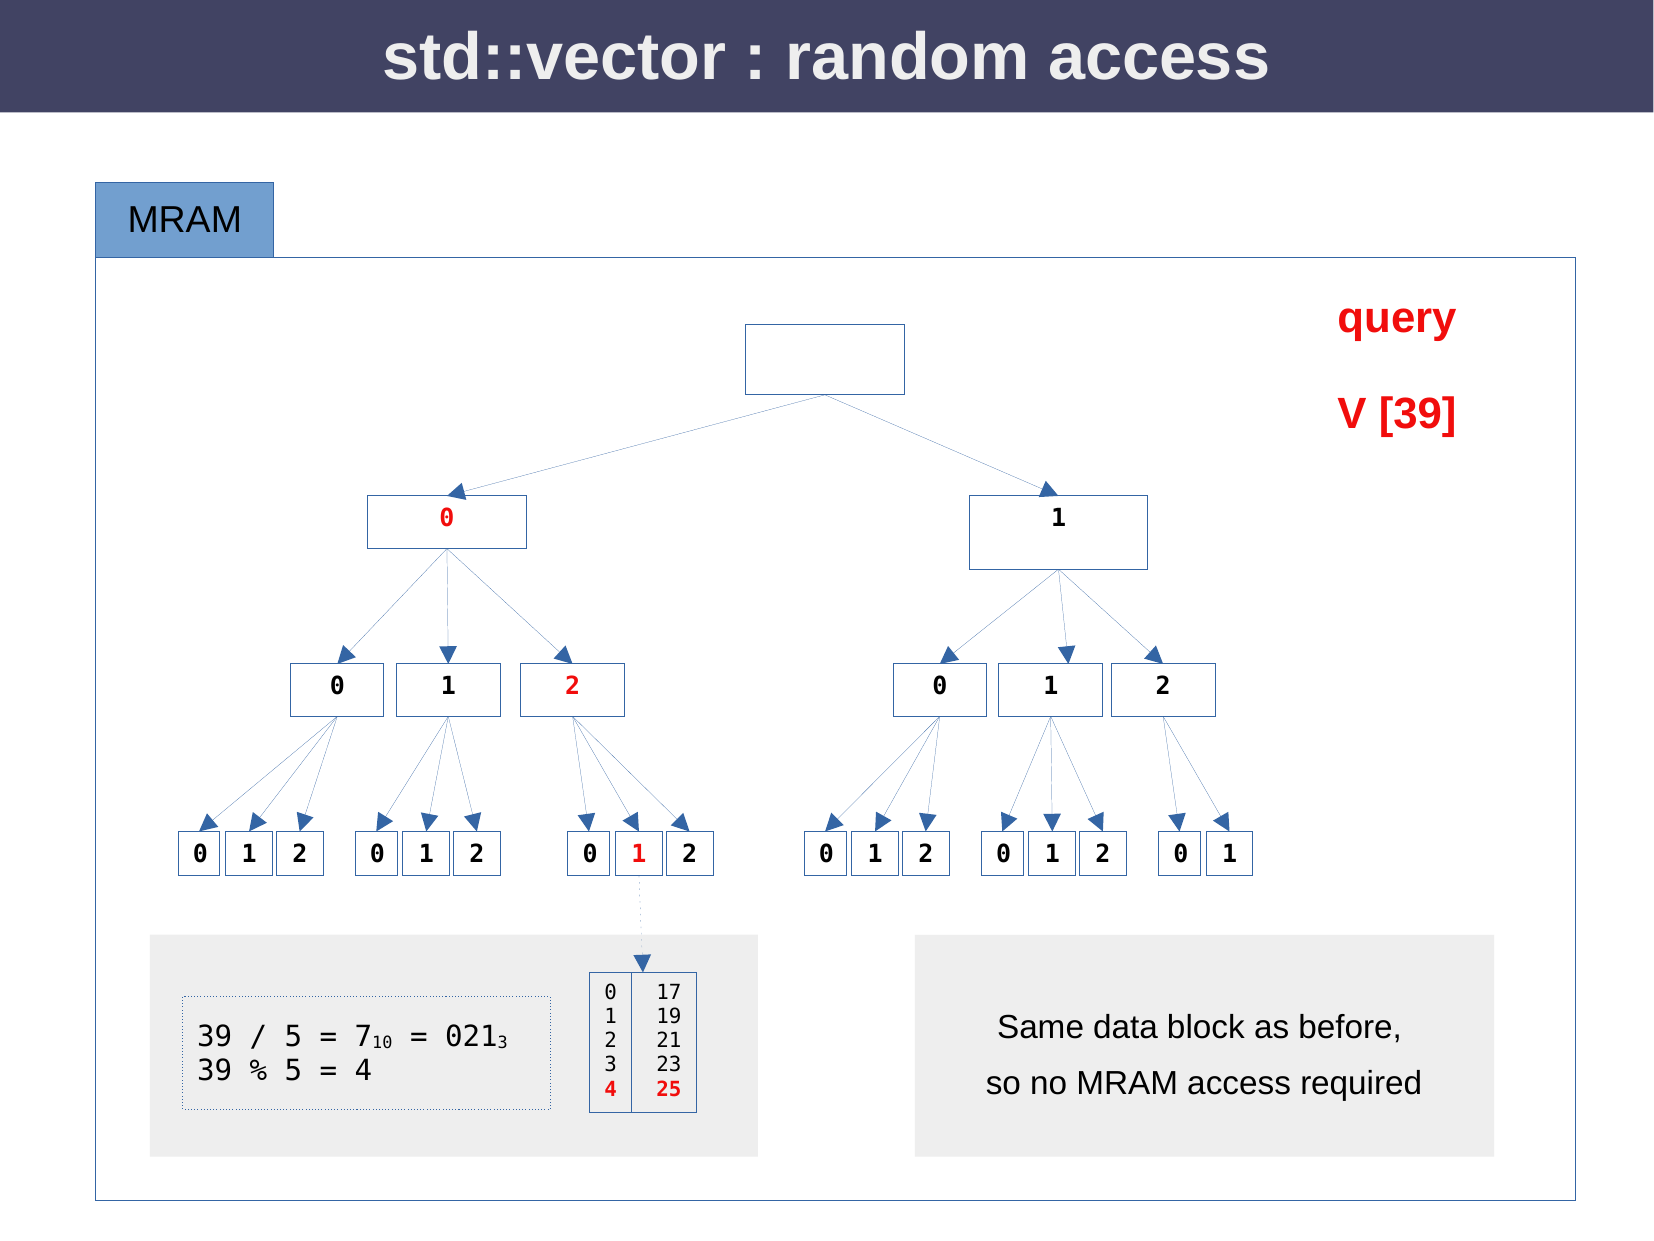

std::vector : random access
MRAM
query
V [39]
0
1
0
1
2
0
1
2
0
1
2
0
1
2
0
1
2
0
1
2
0
1
2
0
1
Same data block as before,
so no MRAM access required
0
1
2
3
4
17
19
21
23
25
39 / 5 = 710 = 0213
39 % 5 = 4